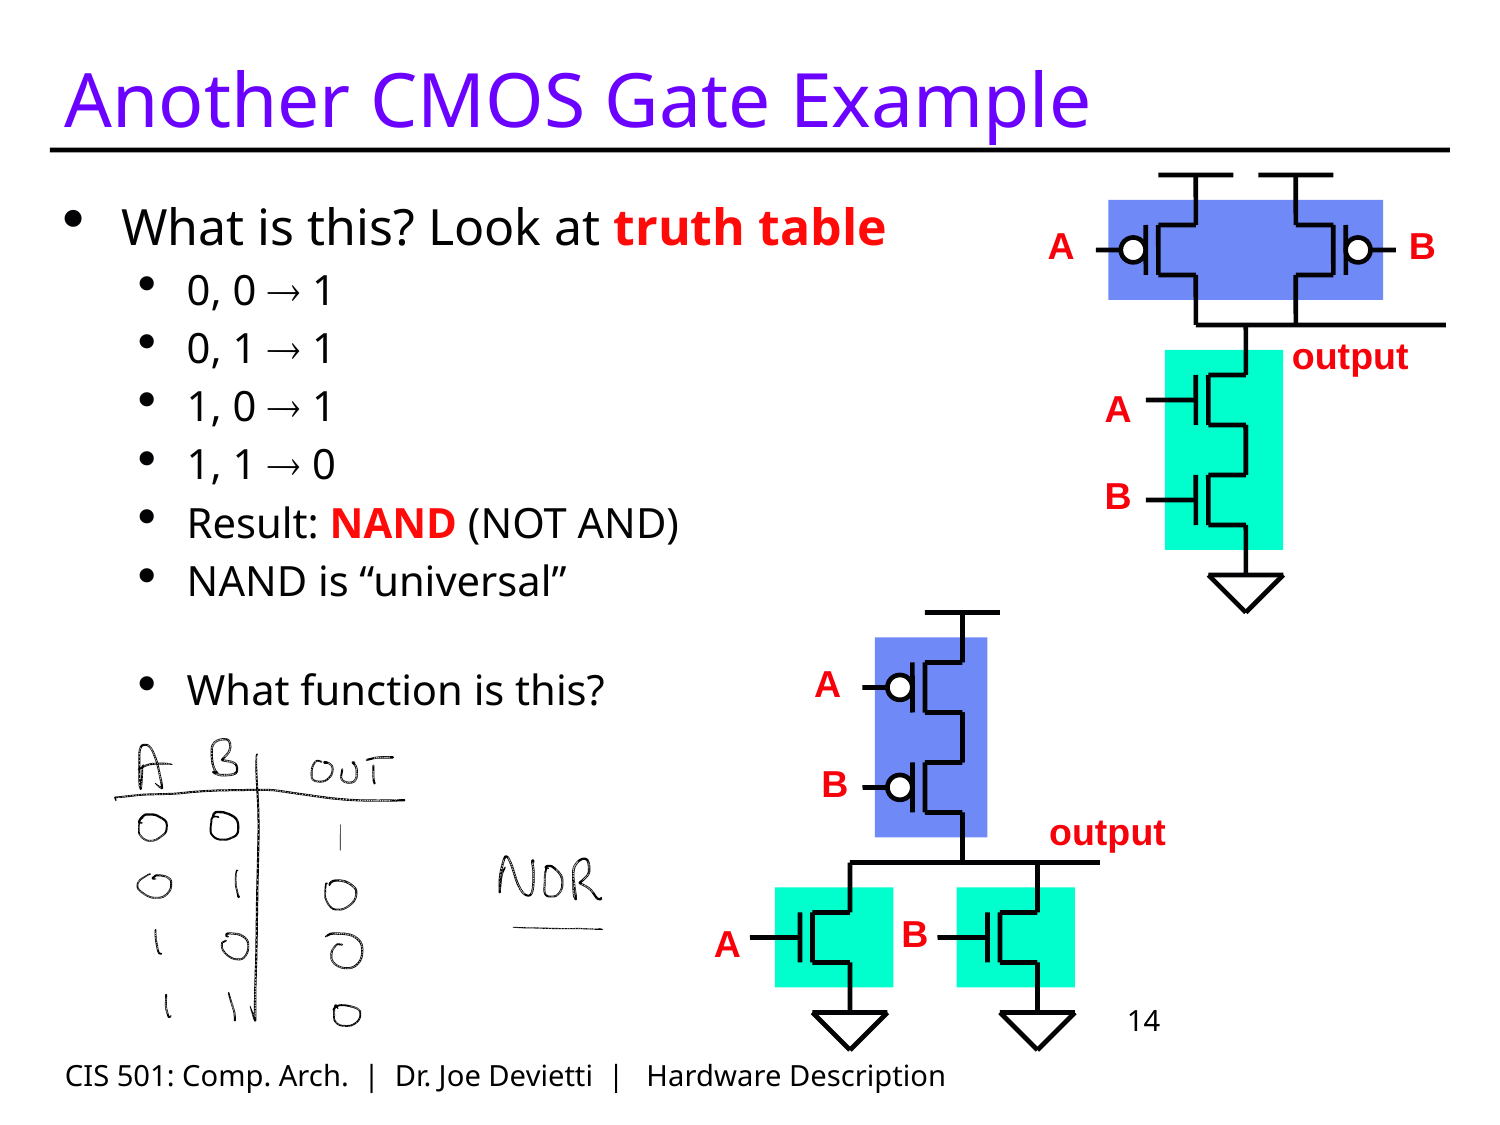

Another CMOS Gate Example
What is this? Look at truth table
0, 0  1
0, 1  1
1, 0  1
1, 1  0
Result: NAND (NOT AND)
NAND is “universal”
What function is this?
A
B
output
A
B
A
B
output
B
A
CIS 501: Comp. Arch. | Dr. Joe Devietti | Hardware Description